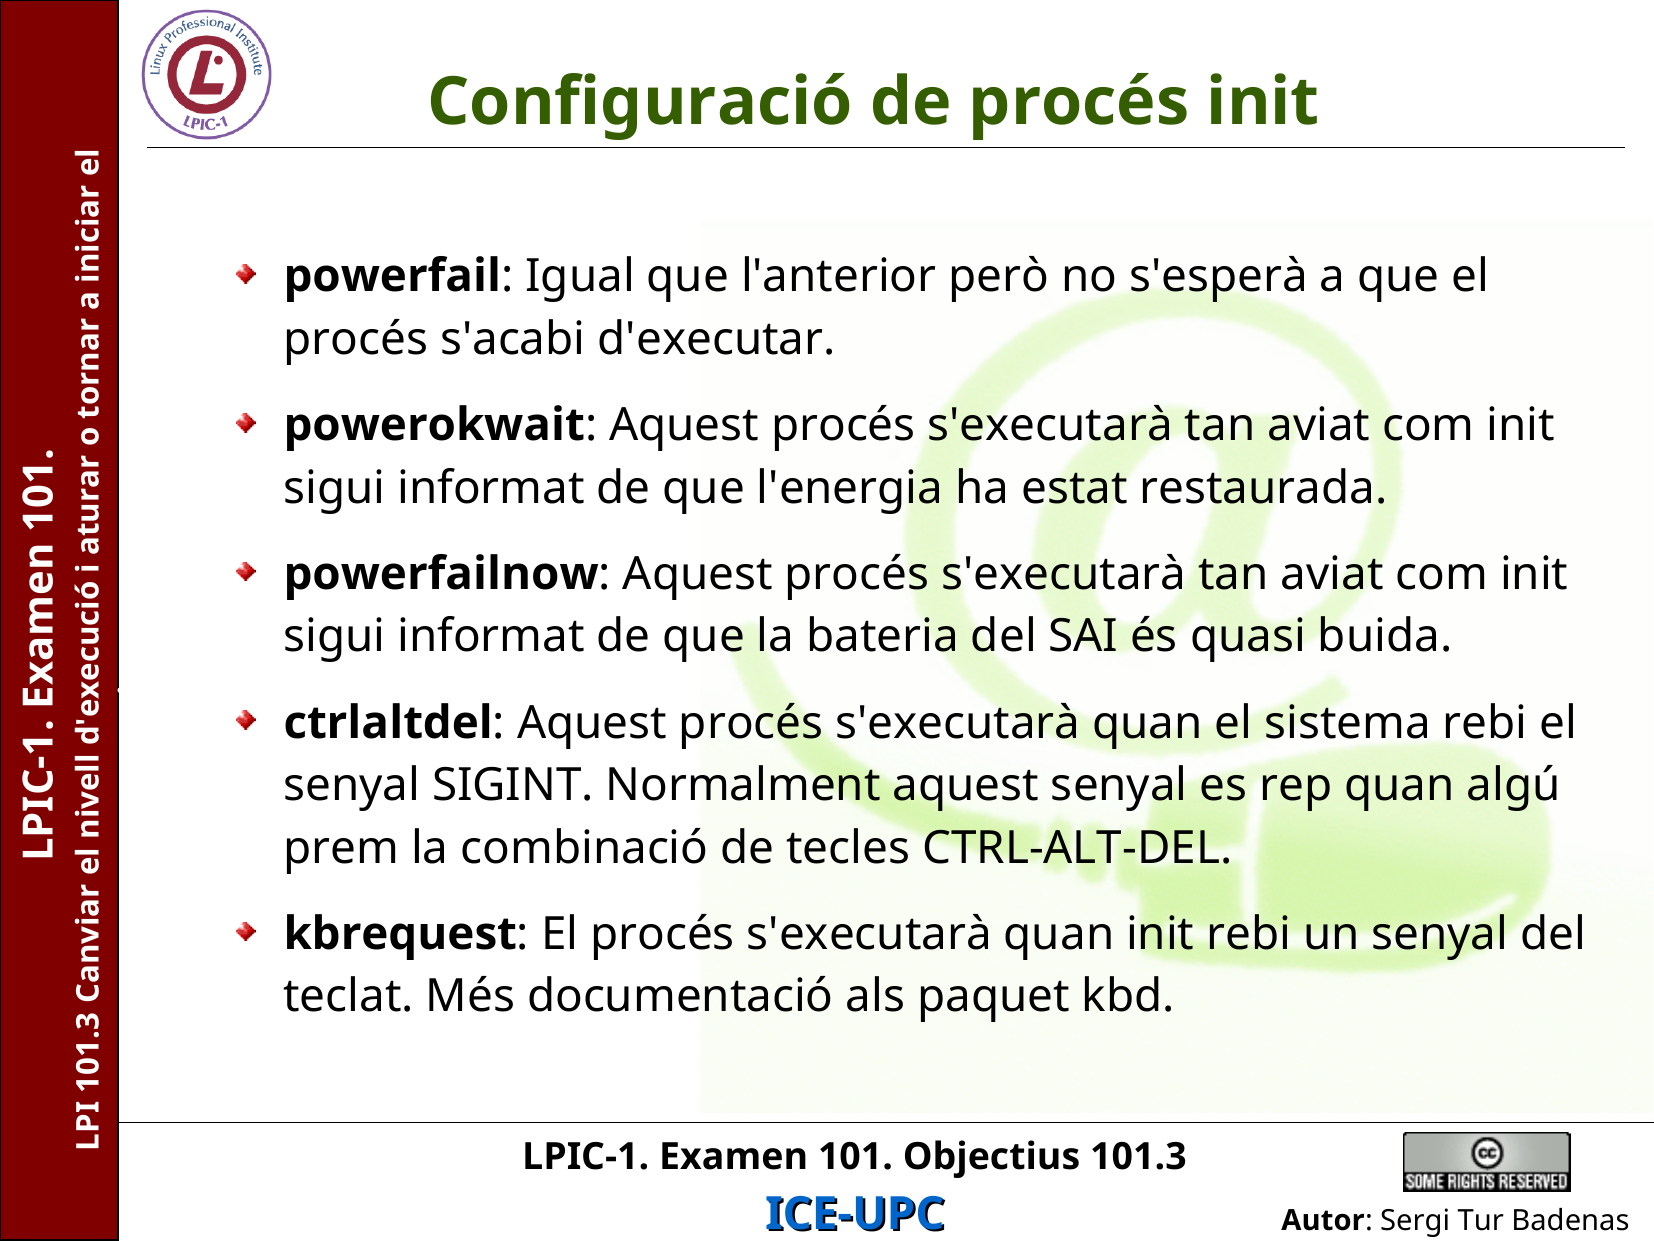

# Configuració de procés init
powerfail: Igual que l'anterior però no s'esperà a que el procés s'acabi d'executar.
powerokwait: Aquest procés s'executarà tan aviat com init sigui informat de que l'energia ha estat restaurada.
powerfailnow: Aquest procés s'executarà tan aviat com init sigui informat de que la bateria del SAI és quasi buida.
ctrlaltdel: Aquest procés s'executarà quan el sistema rebi el senyal SIGINT. Normalment aquest senyal es rep quan algú prem la combinació de tecles CTRL-ALT-DEL.
kbrequest: El procés s'executarà quan init rebi un senyal del teclat. Més documentació als paquet kbd.